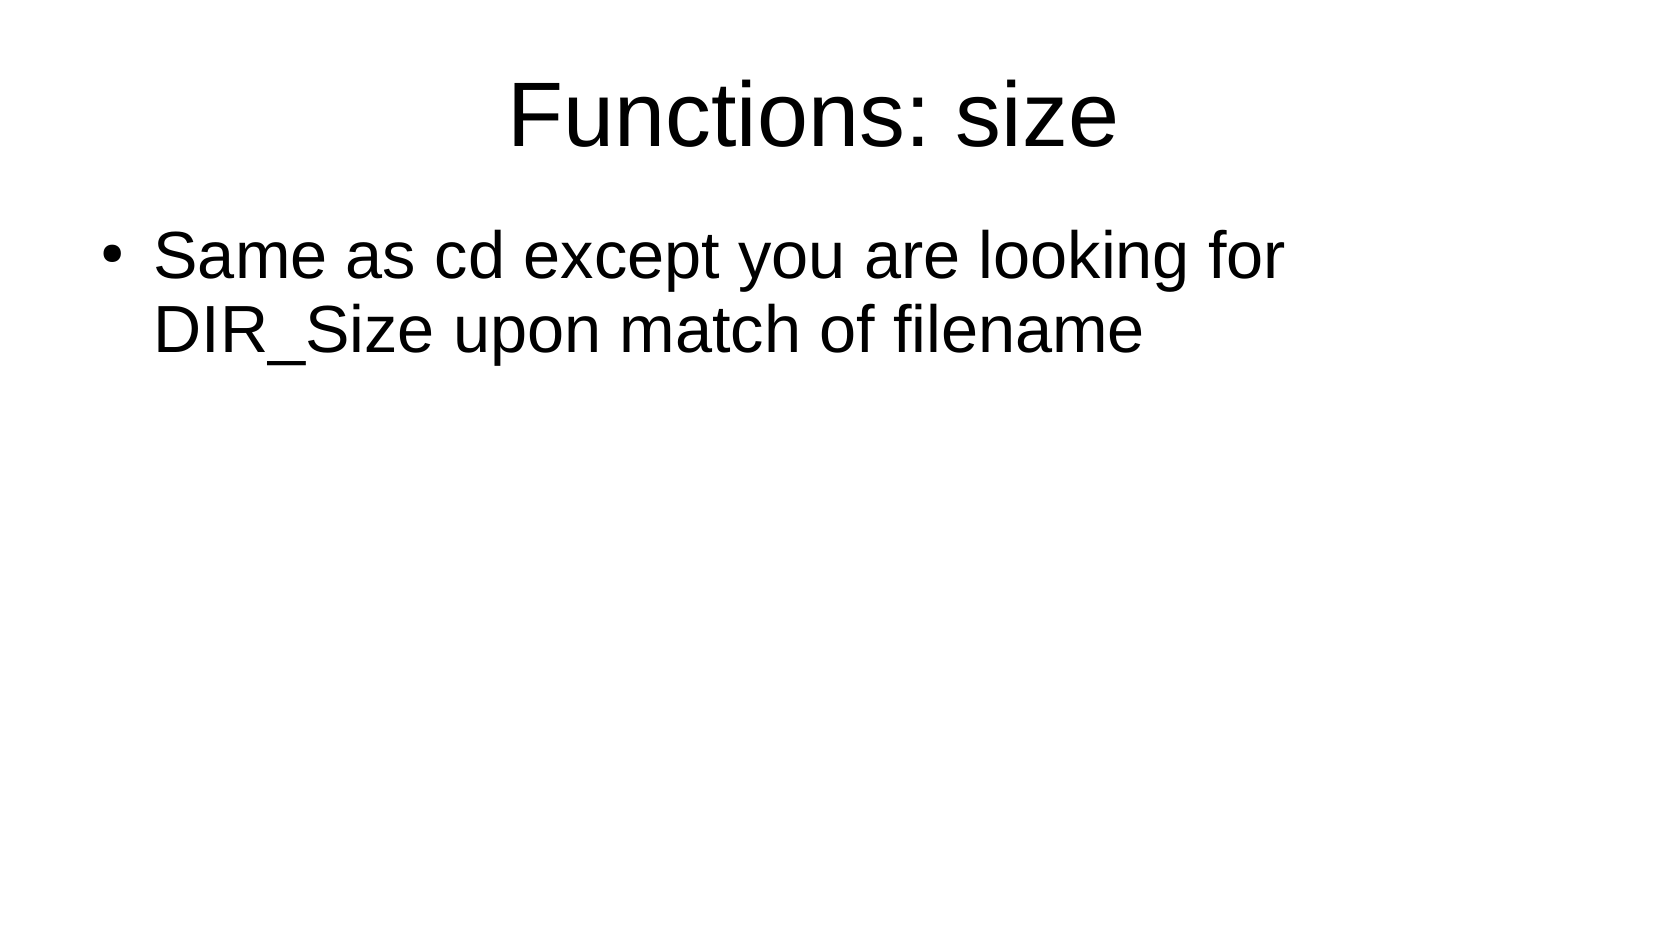

# Functions: size
Same as cd except you are looking for DIR_Size upon match of filename